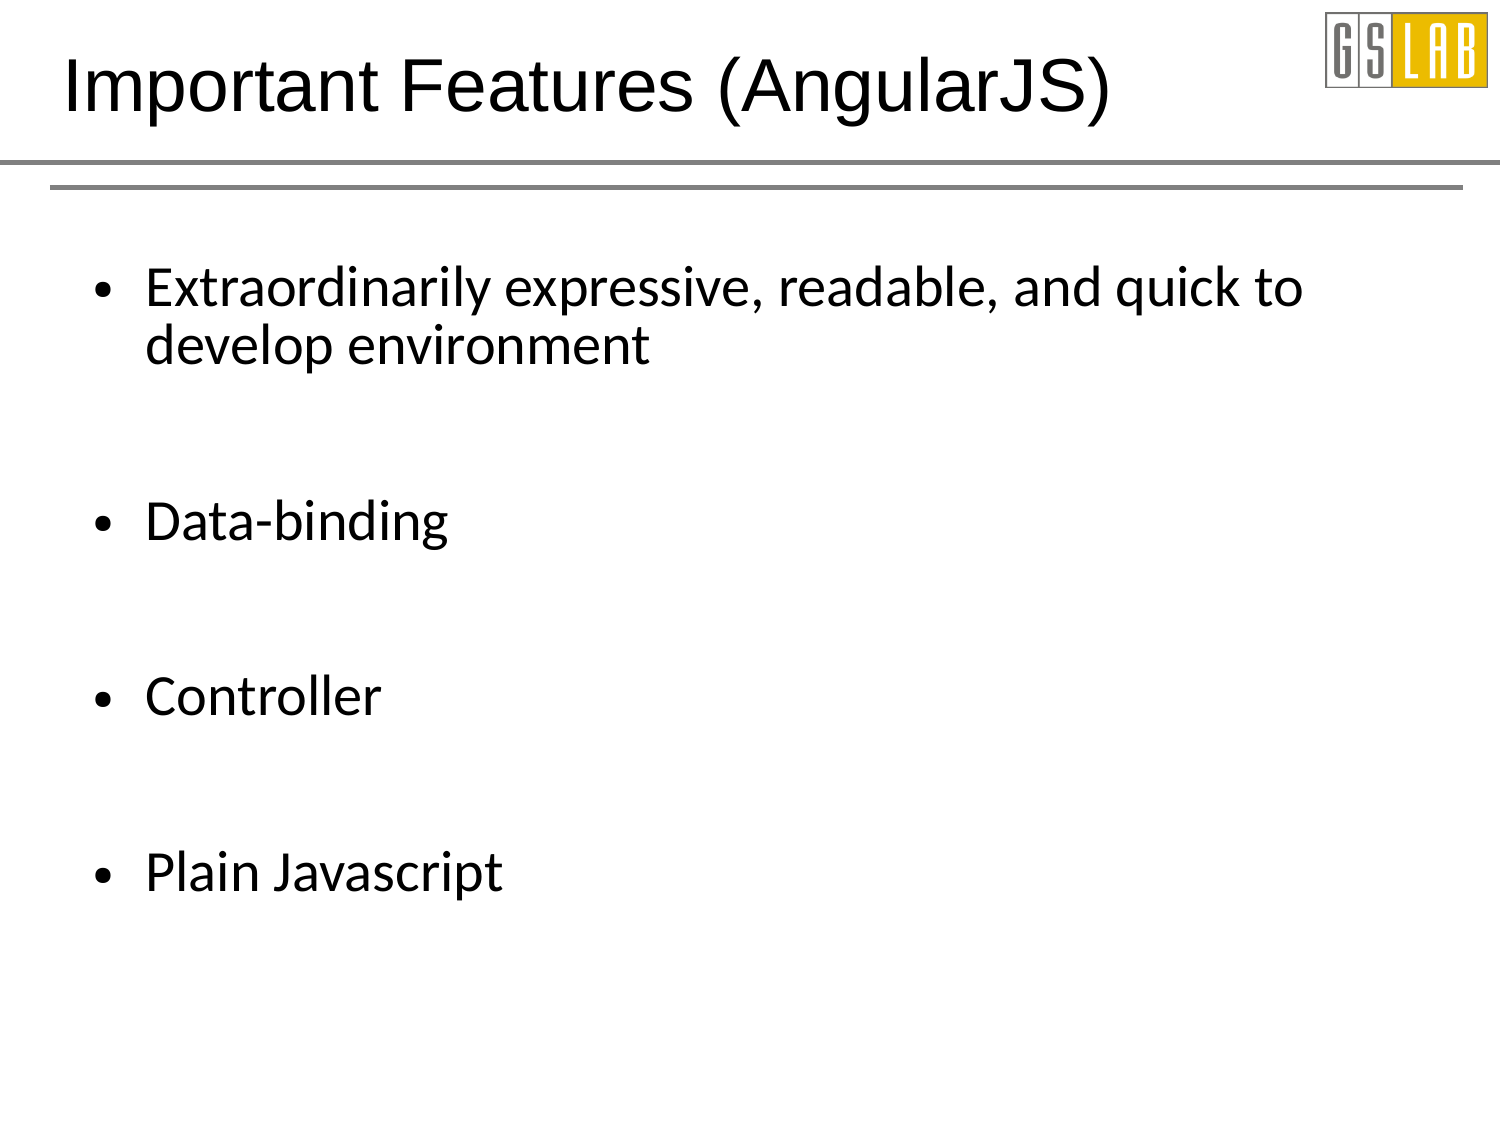

# Important Features (AngularJS)
Extraordinarily expressive, readable, and quick to develop environment
Data-binding
Controller
Plain Javascript